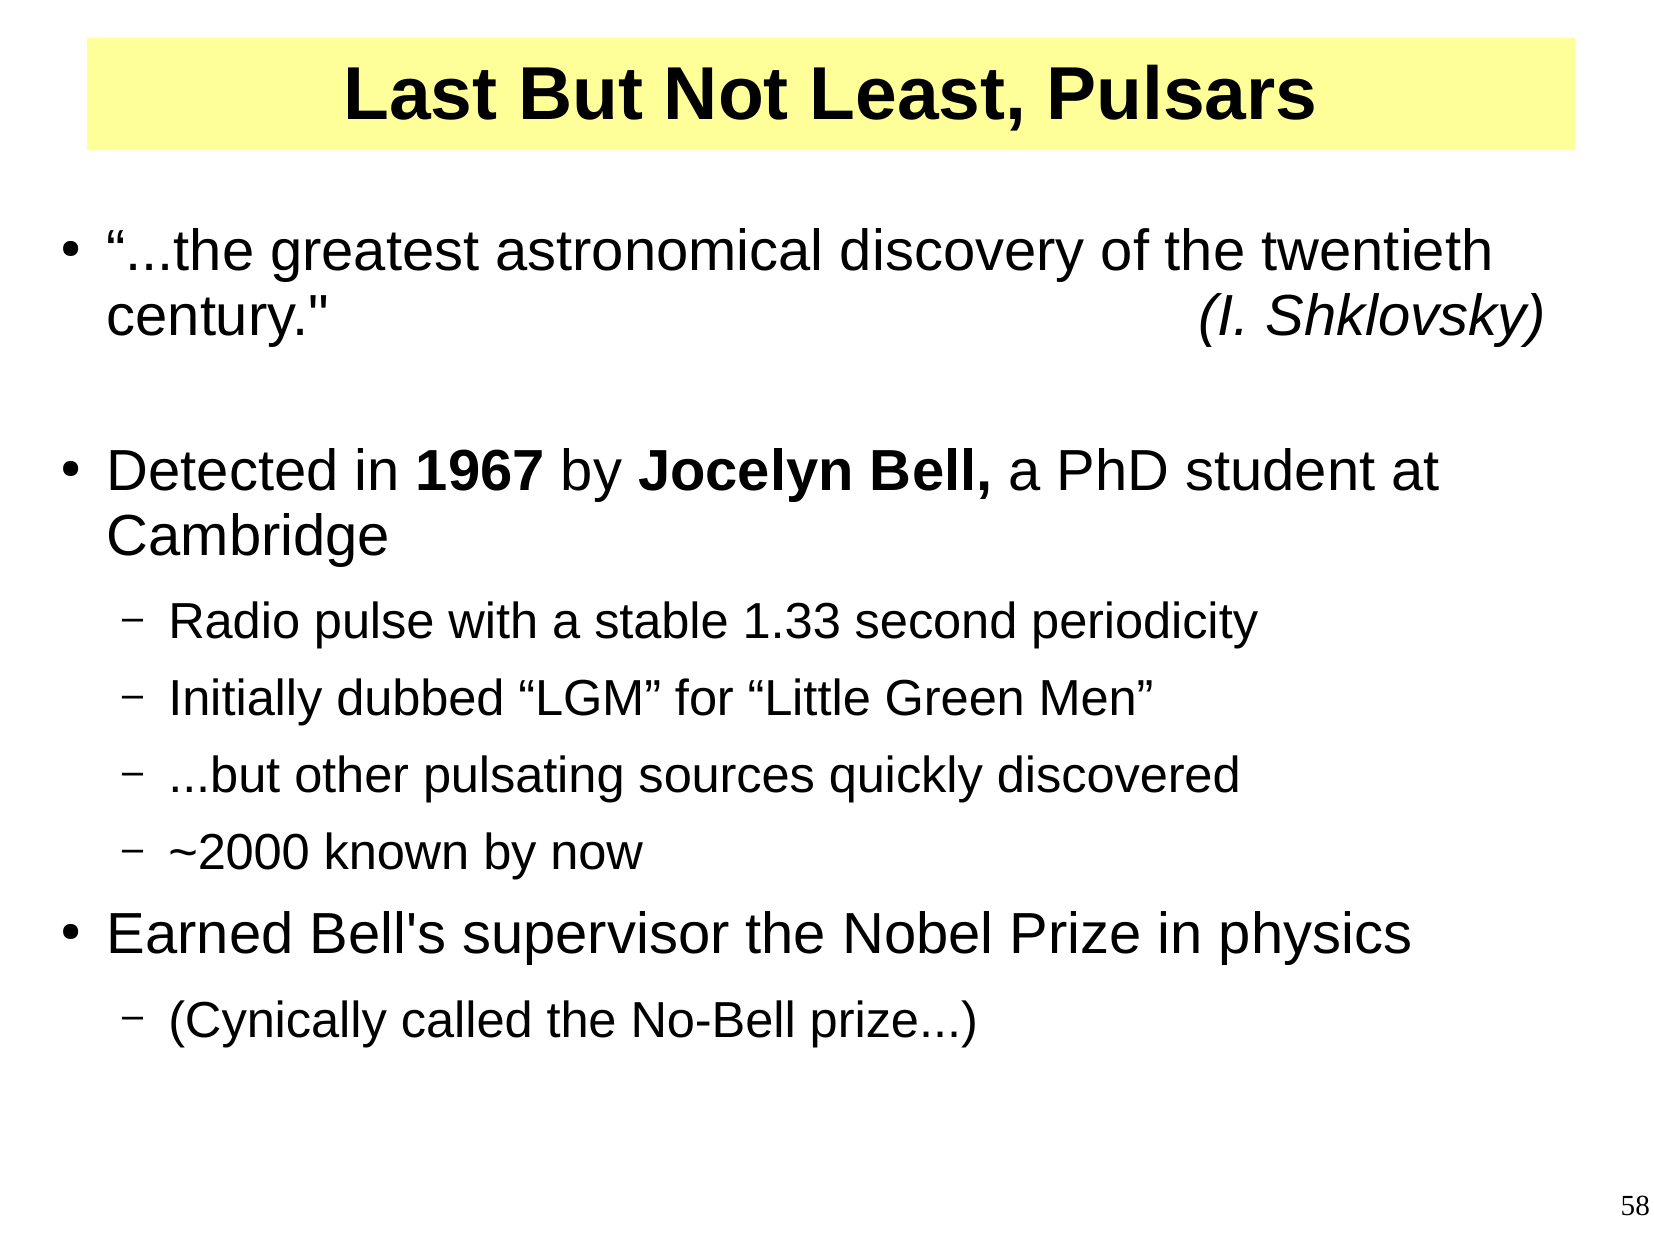

# Last But Not Least, Pulsars
“...the greatest astronomical discovery of the twentieth century." 			 													(I. Shklovsky)
Detected in 1967 by Jocelyn Bell, a PhD student at Cambridge
Radio pulse with a stable 1.33 second periodicity
Initially dubbed “LGM” for “Little Green Men”
...but other pulsating sources quickly discovered
~2000 known by now
Earned Bell's supervisor the Nobel Prize in physics
(Cynically called the No-Bell prize...)
58